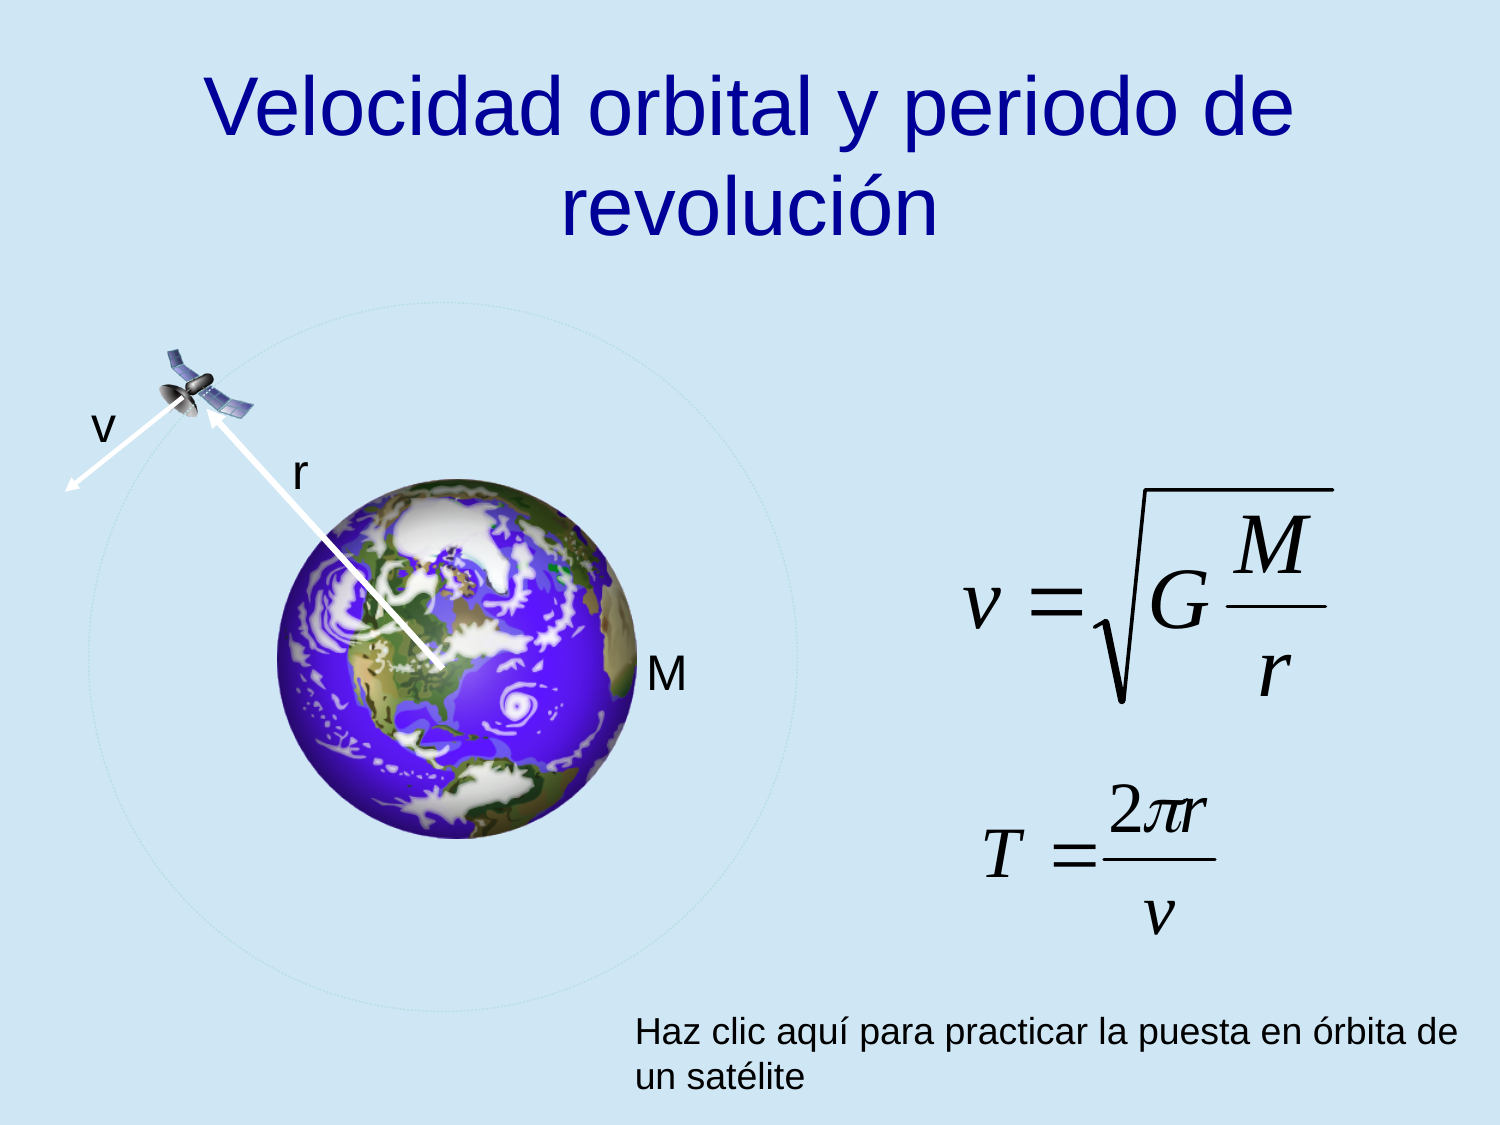

# Velocidad orbital y periodo de revolución
v
r
M
Haz clic aquí para practicar la puesta en órbita de un satélite